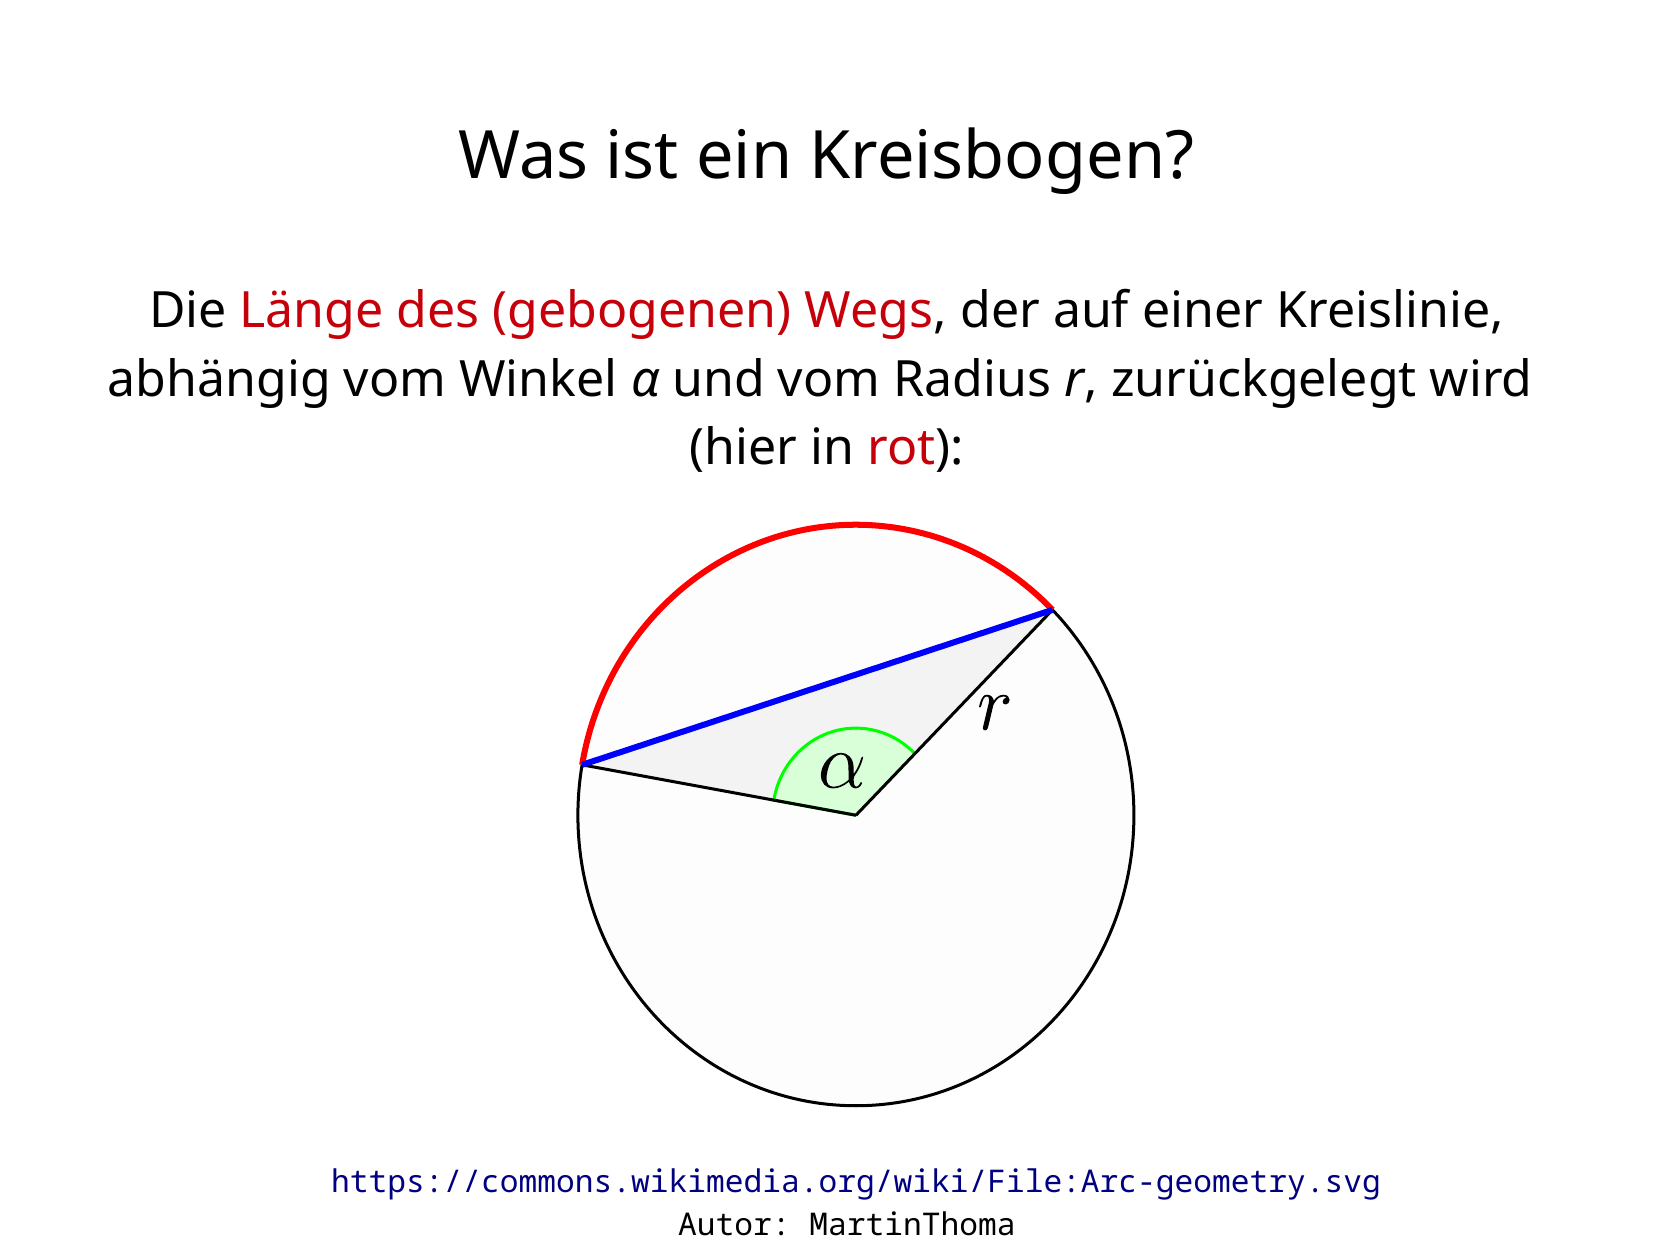

# Was ist ein Kreisbogen?
Die Länge des (gebogenen) Wegs, der auf einer Kreislinie, abhängig vom Winkel α und vom Radius r, zurückgelegt wird
(hier in rot):
https://commons.wikimedia.org/wiki/File:Arc-geometry.svg
Autor: MartinThoma https://commons.wikimedia.org/wiki/User:MartinThoma